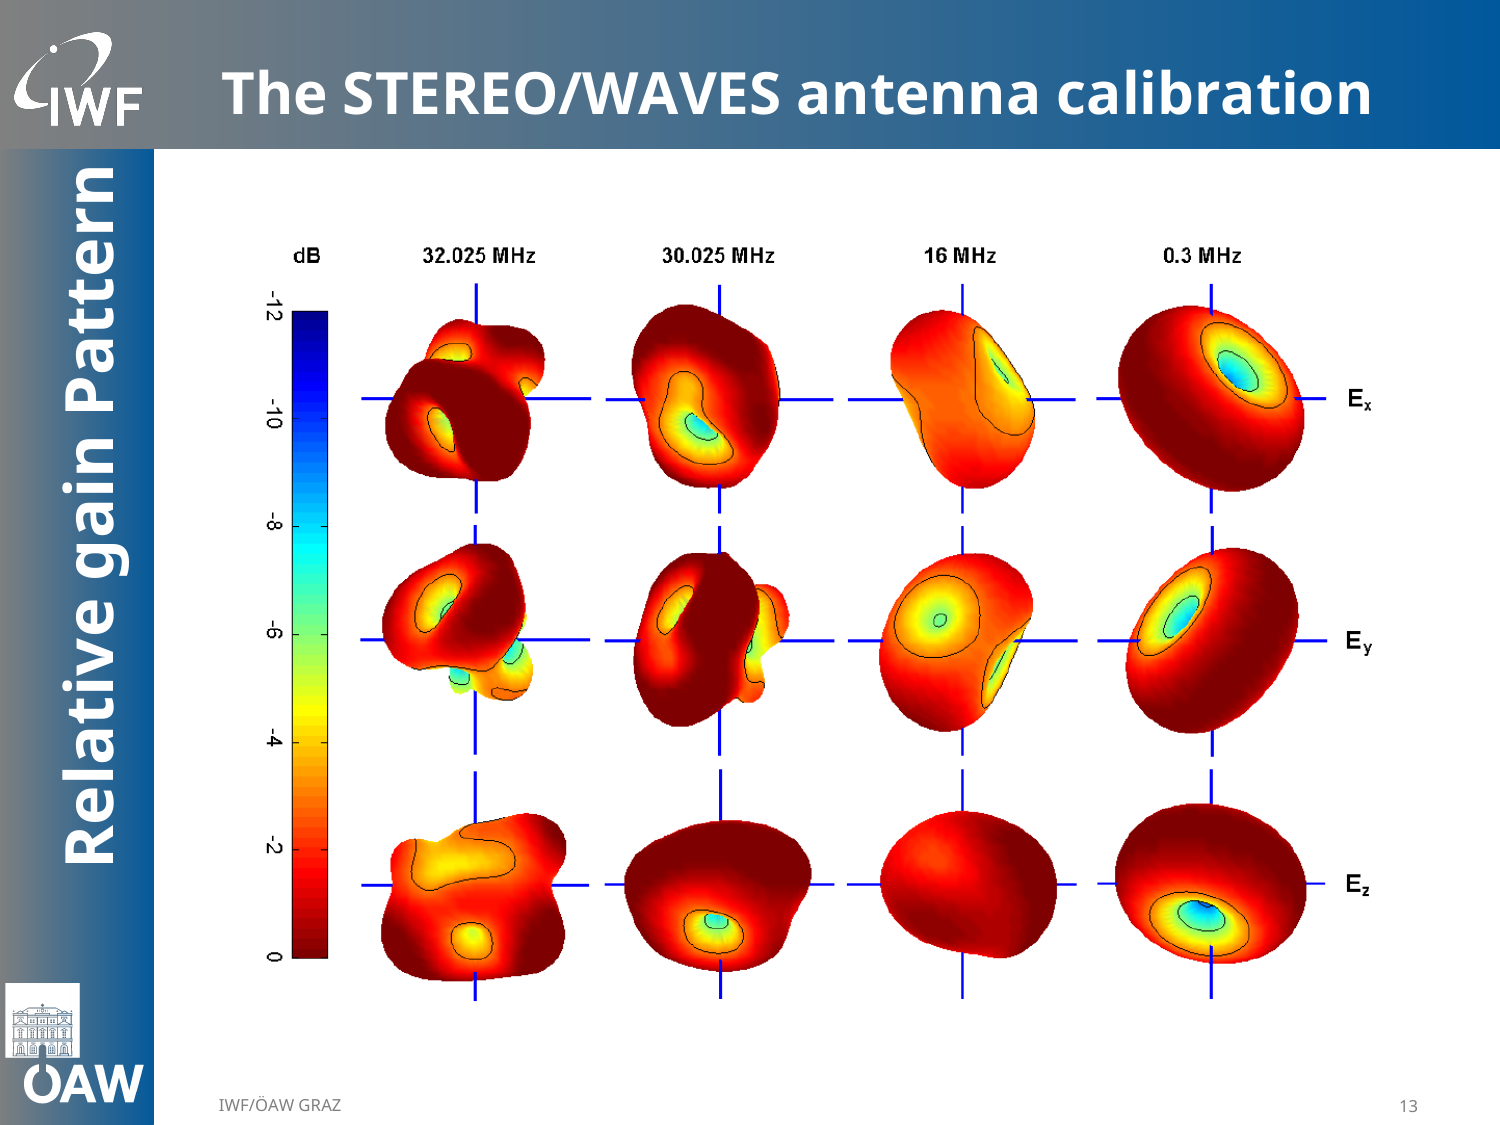

# The STEREO/WAVES antenna calibration
Relative gain Pattern
IWF/ÖAW GRAZ
13